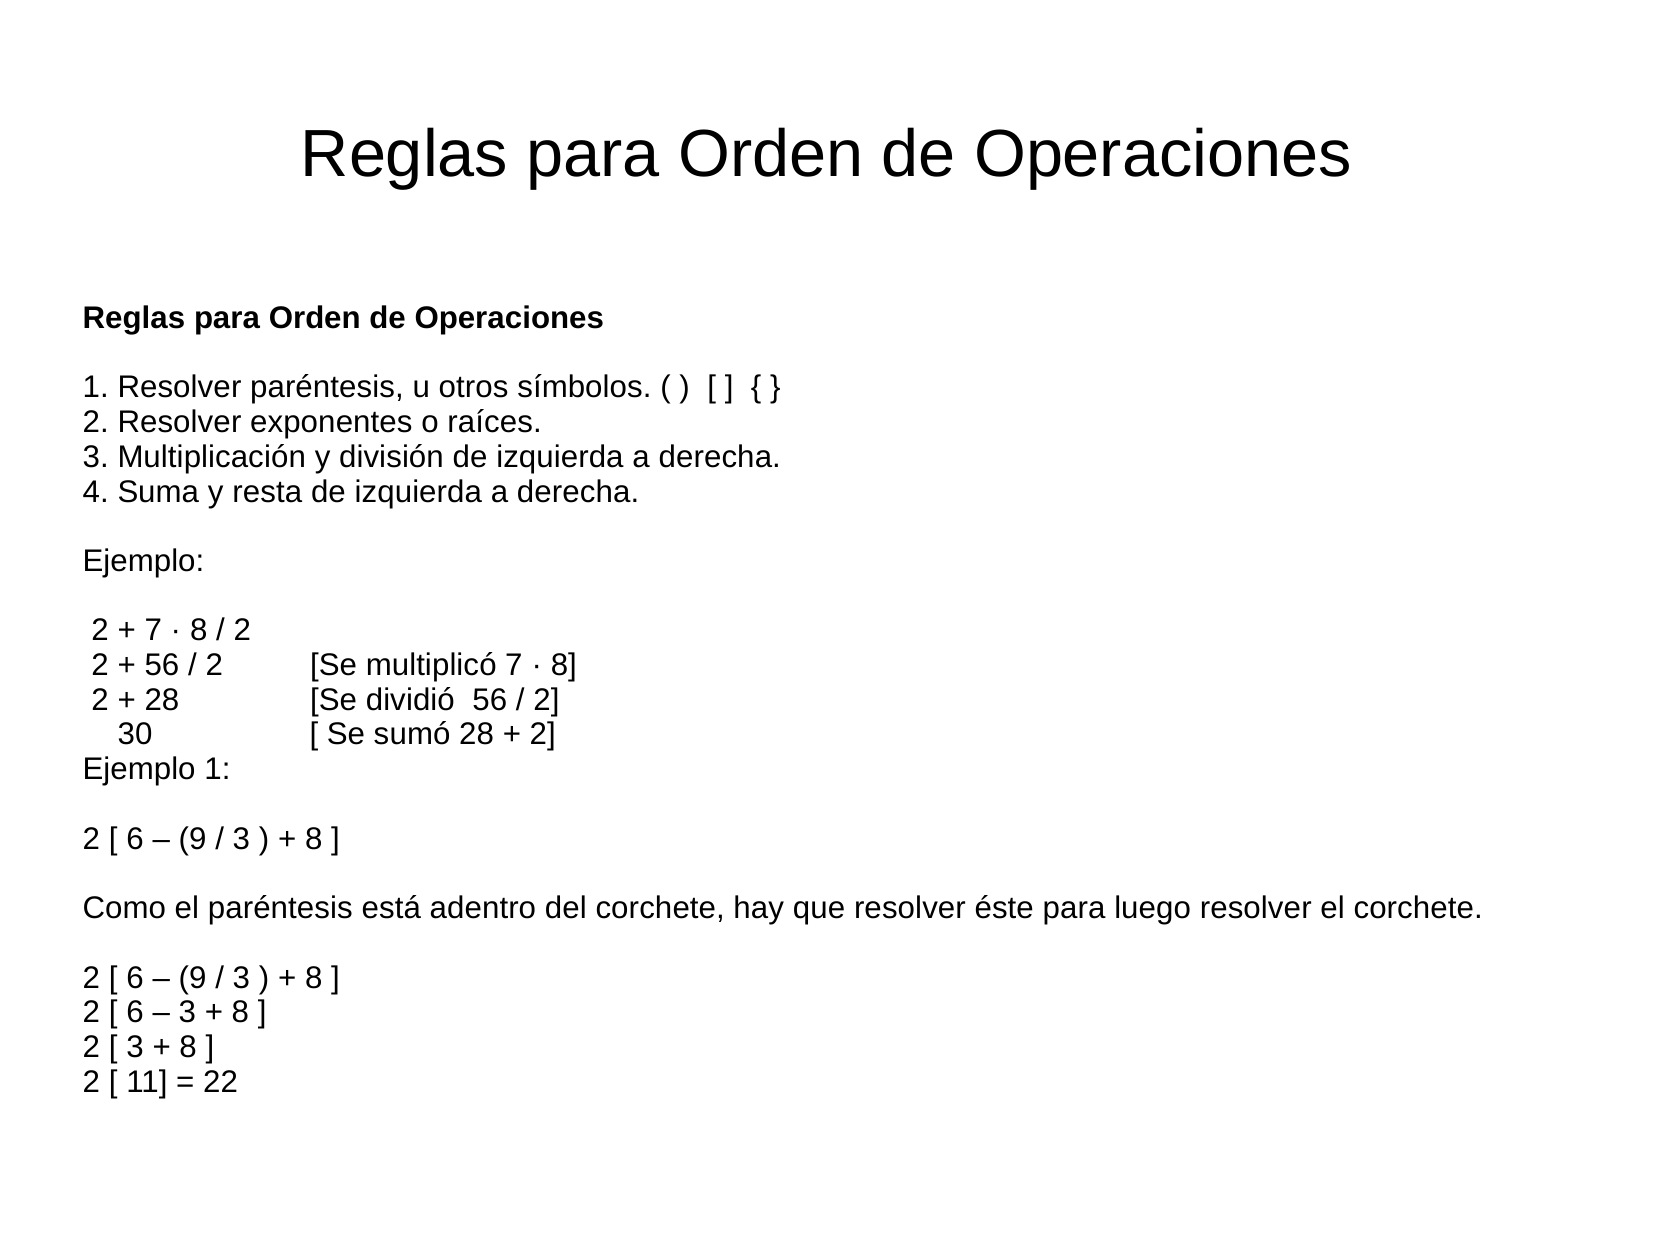

# Reglas para Orden de Operaciones
Reglas para Orden de Operaciones
1. Resolver paréntesis, u otros símbolos. ( ) [ ] { }
2. Resolver exponentes o raíces.
3. Multiplicación y división de izquierda a derecha.
4. Suma y resta de izquierda a derecha.
Ejemplo:
 2 + 7 · 8 / 2
 2 + 56 / 2 [Se multiplicó 7 · 8]
 2 + 28 [Se dividió 56 / 2]
 30 [ Se sumó 28 + 2]
Ejemplo 1:
2 [ 6 – (9 / 3 ) + 8 ]
Como el paréntesis está adentro del corchete, hay que resolver éste para luego resolver el corchete.
2 [ 6 – (9 / 3 ) + 8 ]
2 [ 6 – 3 + 8 ]
2 [ 3 + 8 ]
2 [ 11] = 22